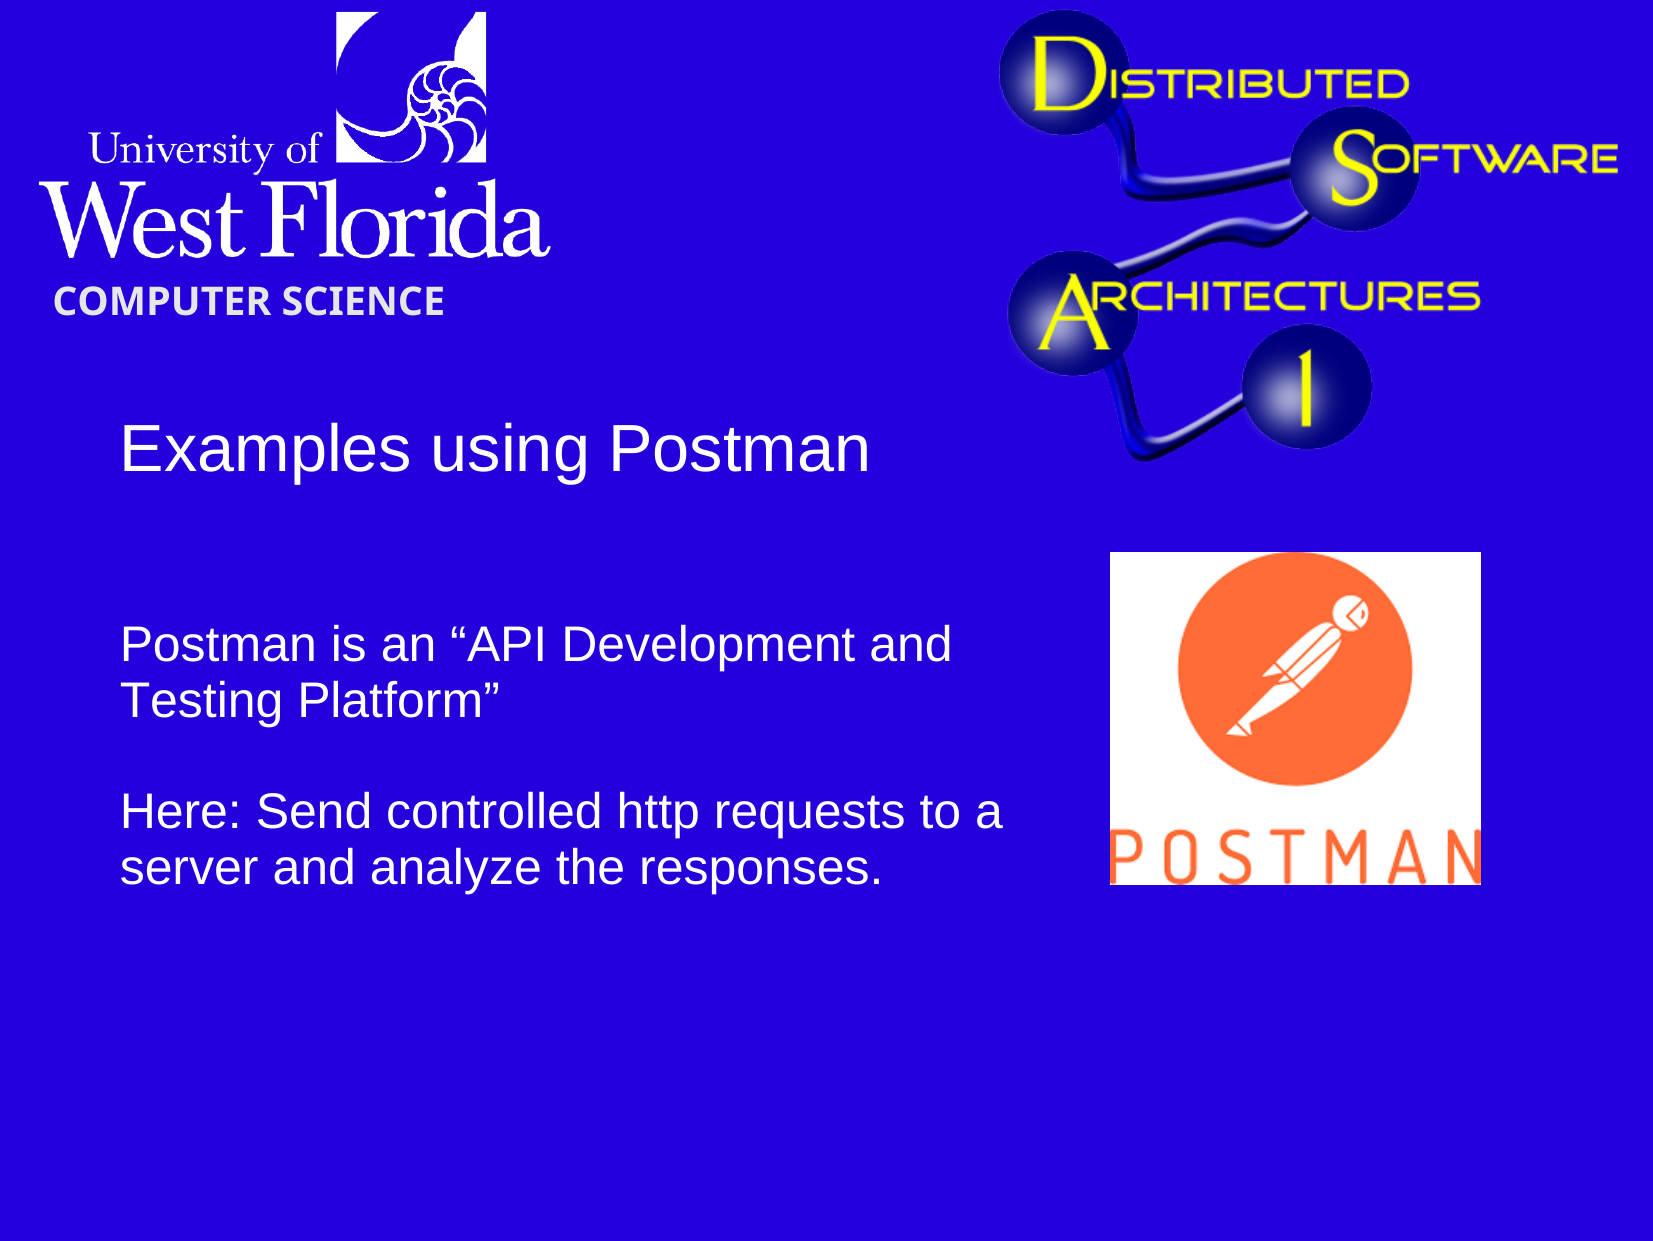

COMPUTER SCIENCE
Examples using Postman
Postman is an “API Development and Testing Platform”
Here: Send controlled http requests to a server and analyze the responses.